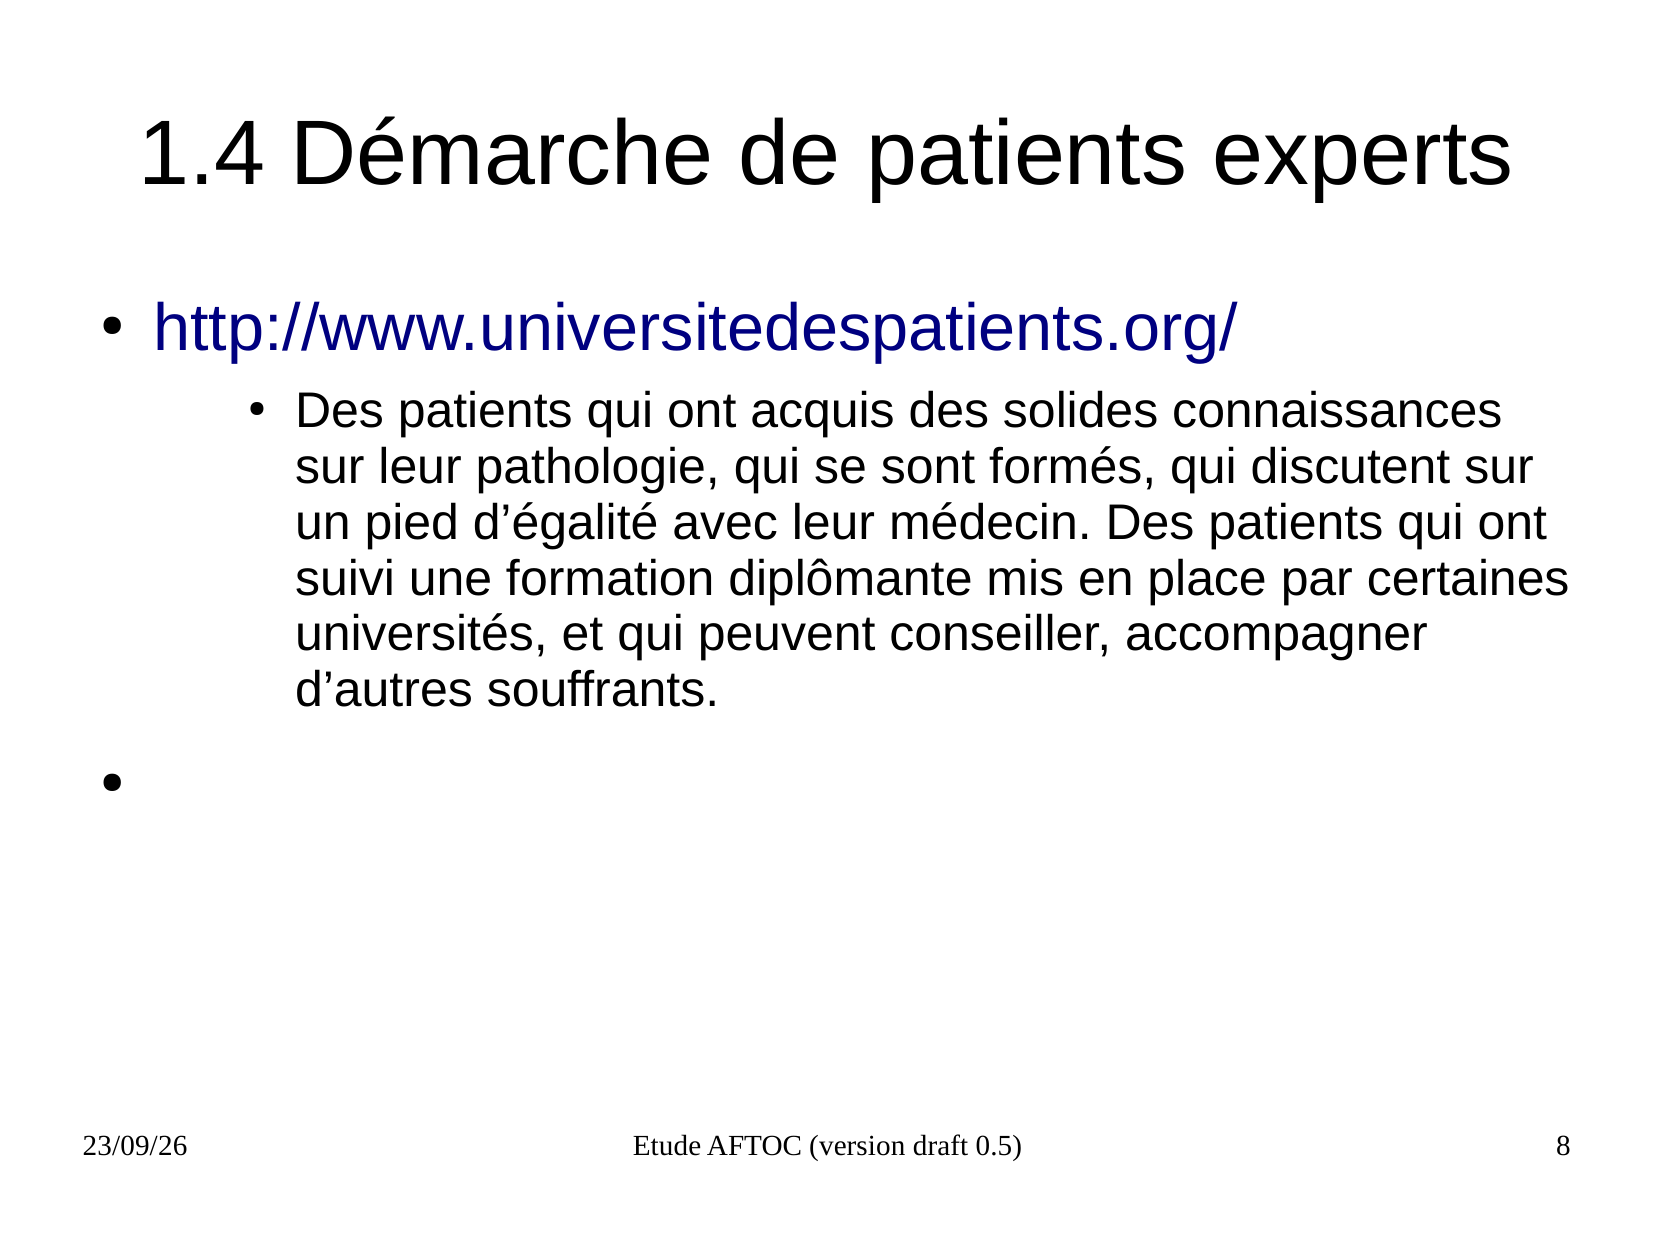

# 1.4 Démarche de patients experts
http://www.universitedespatients.org/
Des patients qui ont acquis des solides connaissances sur leur pathologie, qui se sont formés, qui discutent sur un pied d’égalité avec leur médecin. Des patients qui ont suivi une formation diplômante mis en place par certaines universités, et qui peuvent conseiller, accompagner d’autres souffrants.
Etude AFTOC (version draft 0.5)
8